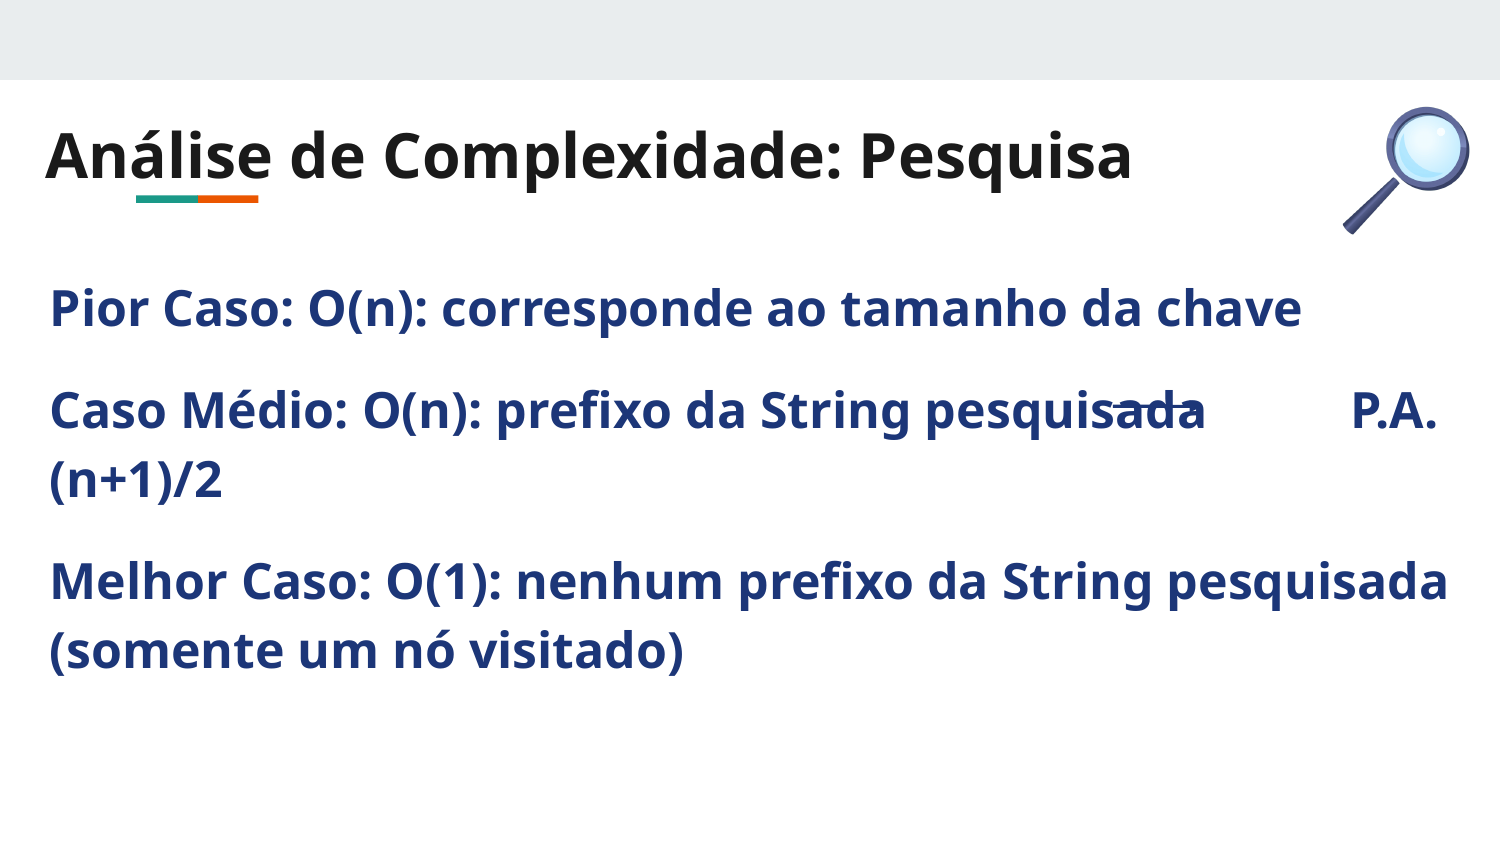

# Análise de Complexidade: Pesquisa
Pior Caso: O(n): corresponde ao tamanho da chave
Caso Médio: O(n): prefixo da String pesquisada P.A. (n+1)/2
Melhor Caso: O(1): nenhum prefixo da String pesquisada (somente um nó visitado)